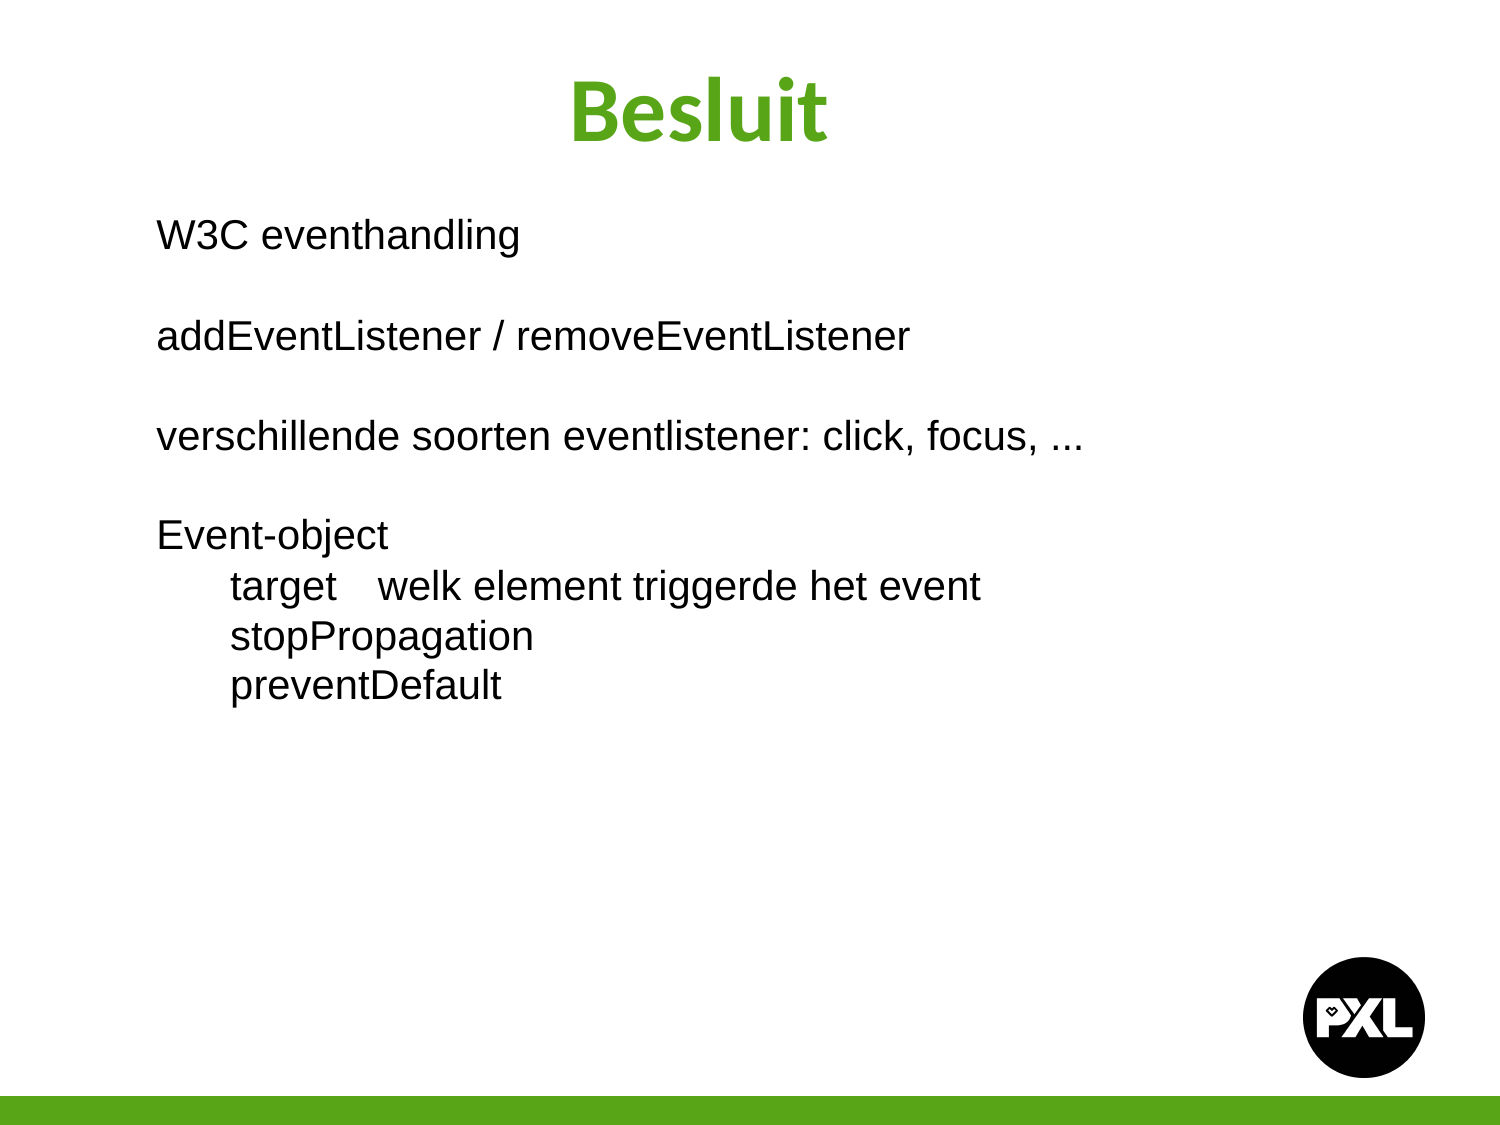

Besluit
W3C eventhandling
addEventListener / removeEventListener
verschillende soorten eventlistener: click, focus, ...
Event-object
	target 	welk element triggerde het event
	stopPropagation
	preventDefault